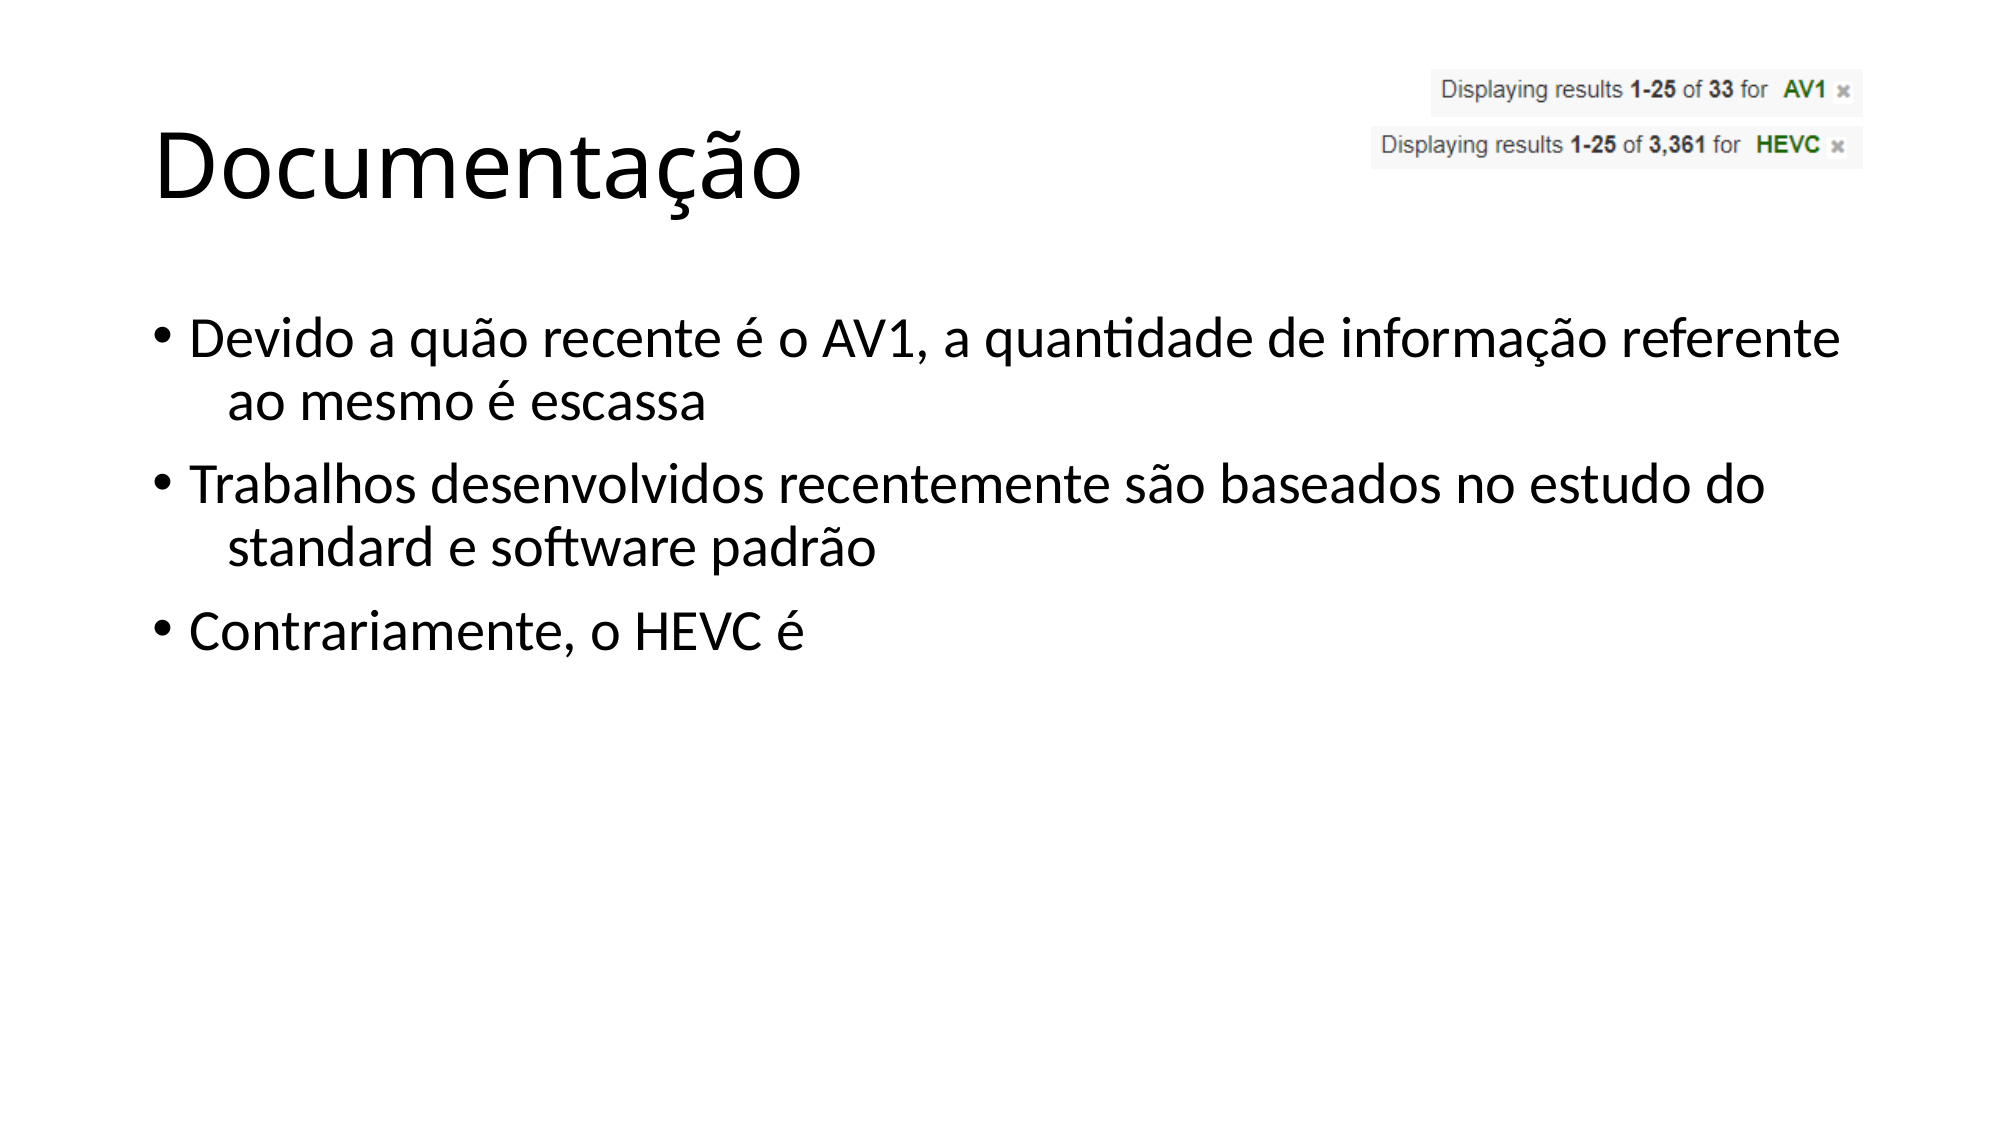

# Documentação
Devido a quão recente é o AV1, a quantidade de informação referente ao mesmo é escassa
Trabalhos desenvolvidos recentemente são baseados no estudo do standard e software padrão
Contrariamente, o HEVC é